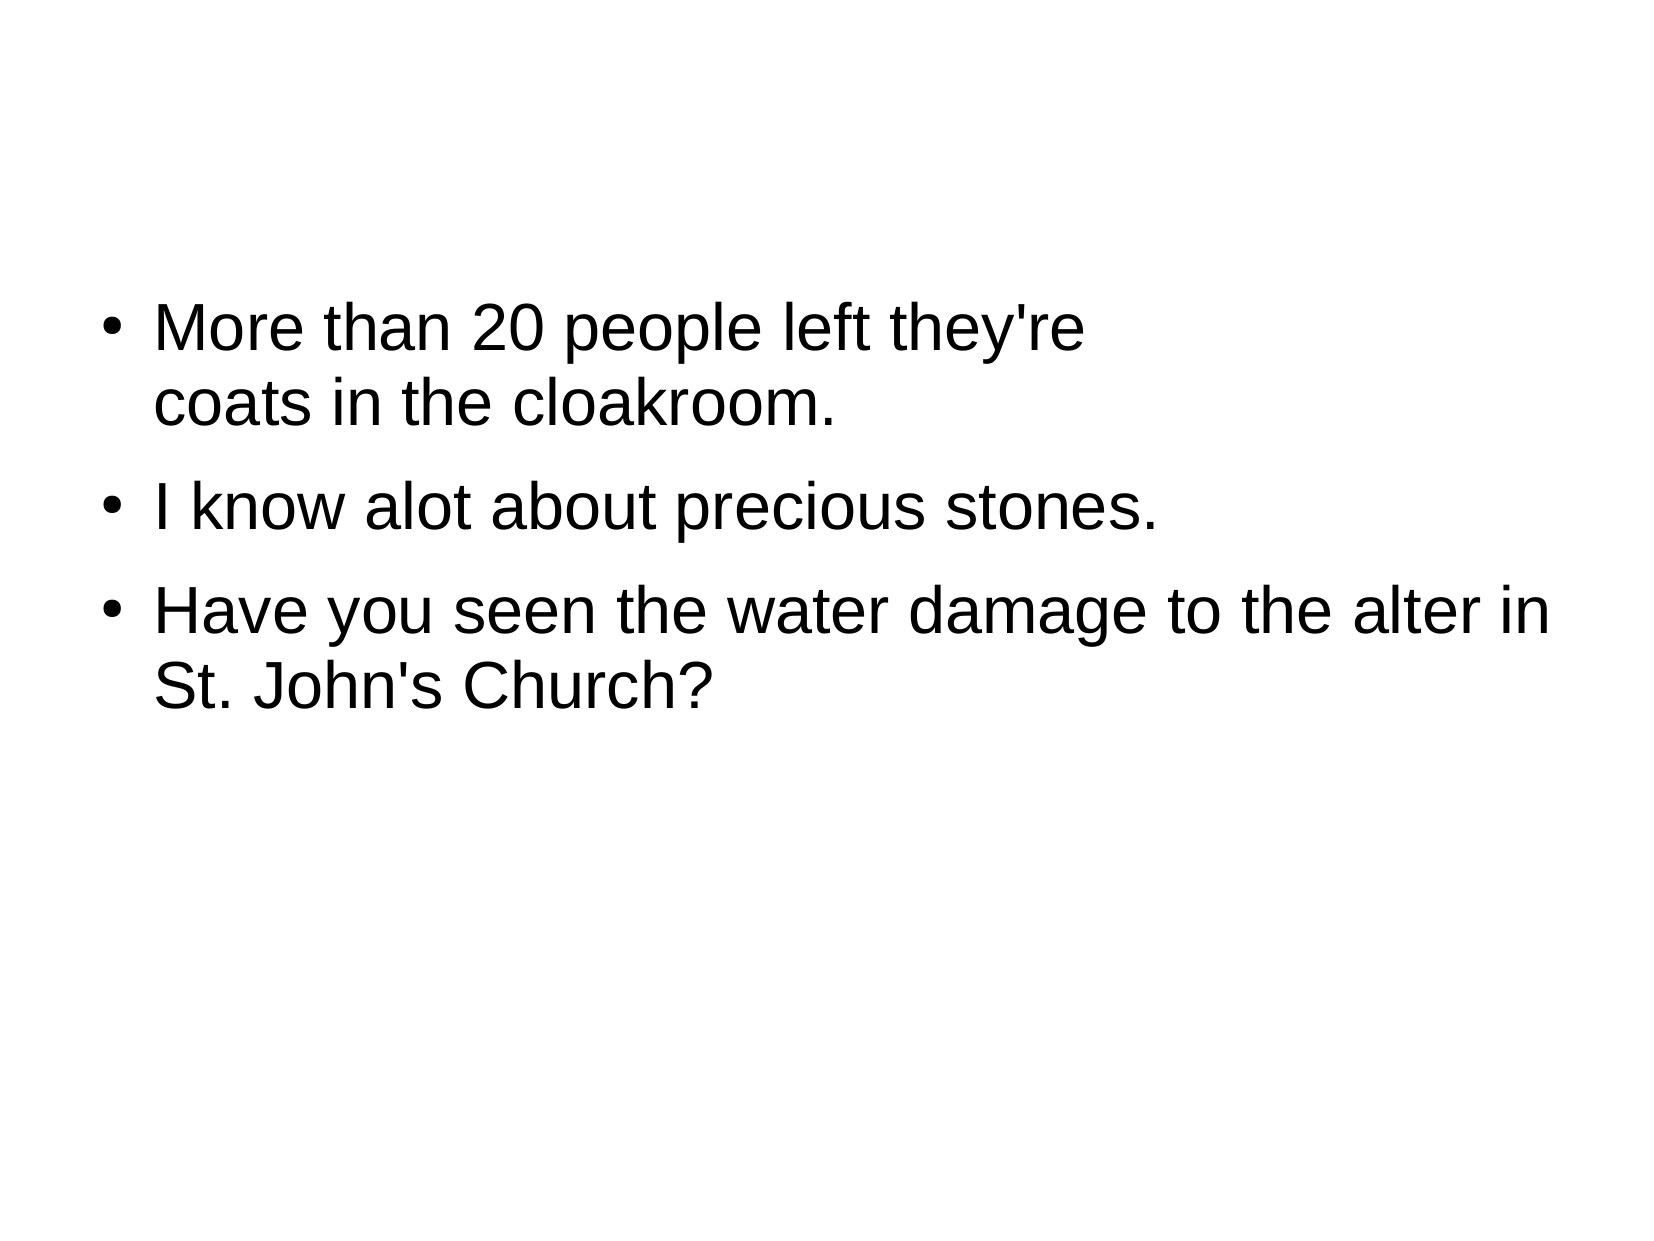

#
More than 20 people left they're
coats in the cloakroom.
I know alot about precious stones.
Have you seen the water damage to the alter in St. John's Church?